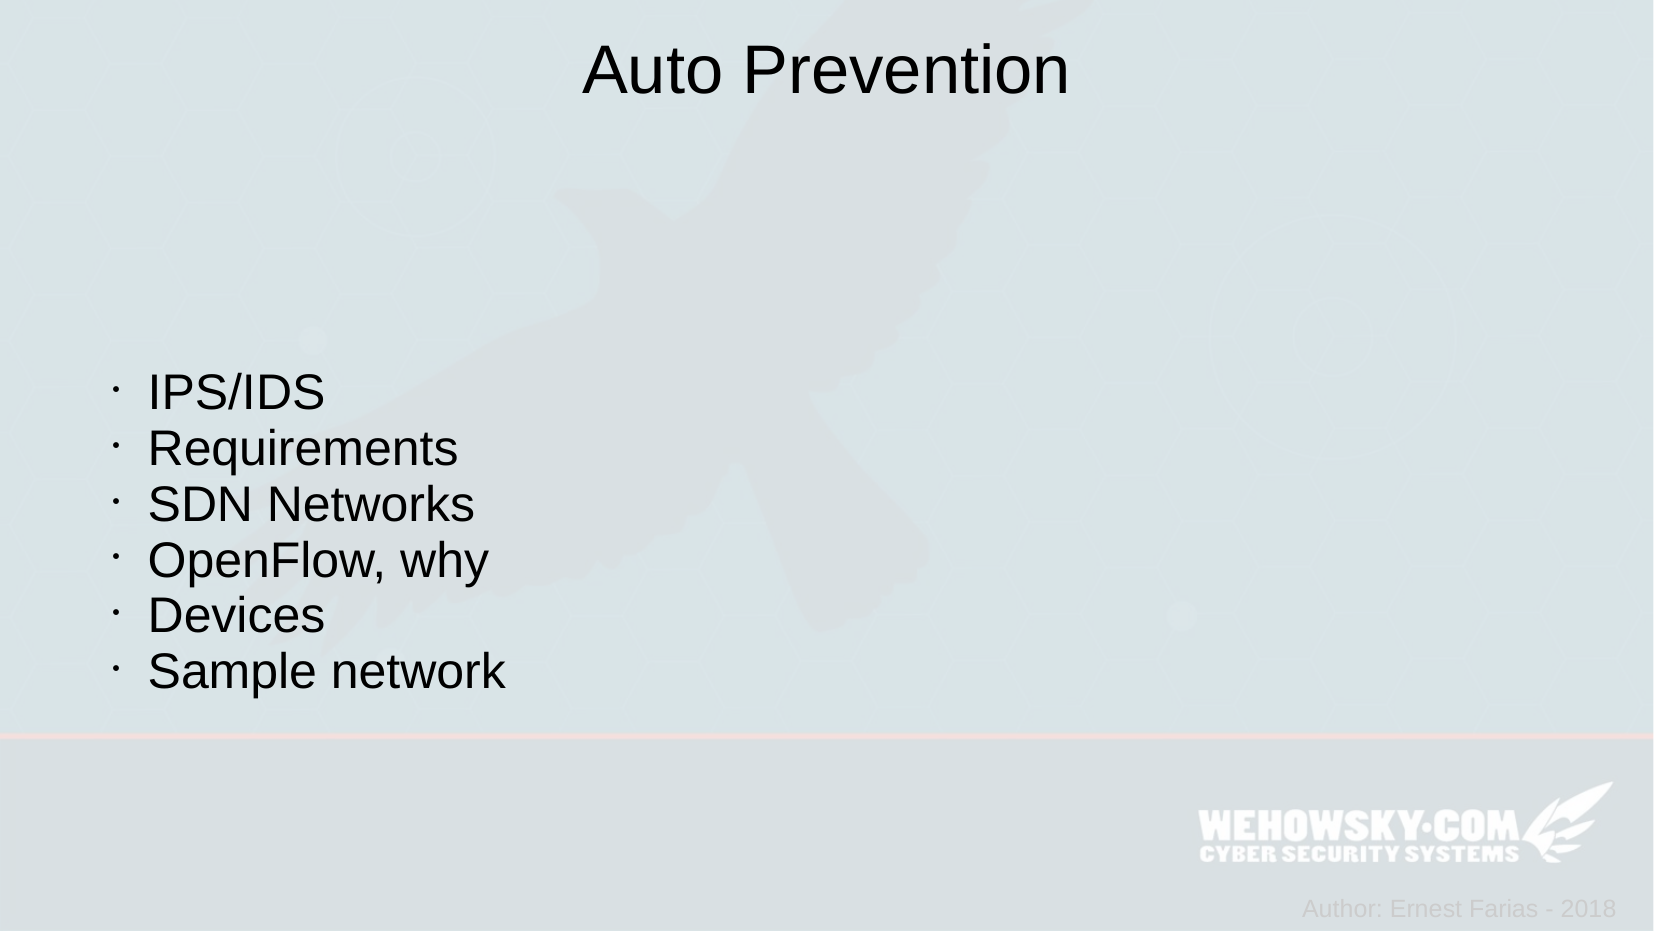

Auto Prevention
# IPS/IDS
Requirements
SDN Networks
OpenFlow, why
Devices
Sample network
Author: Ernest Farias - 2018